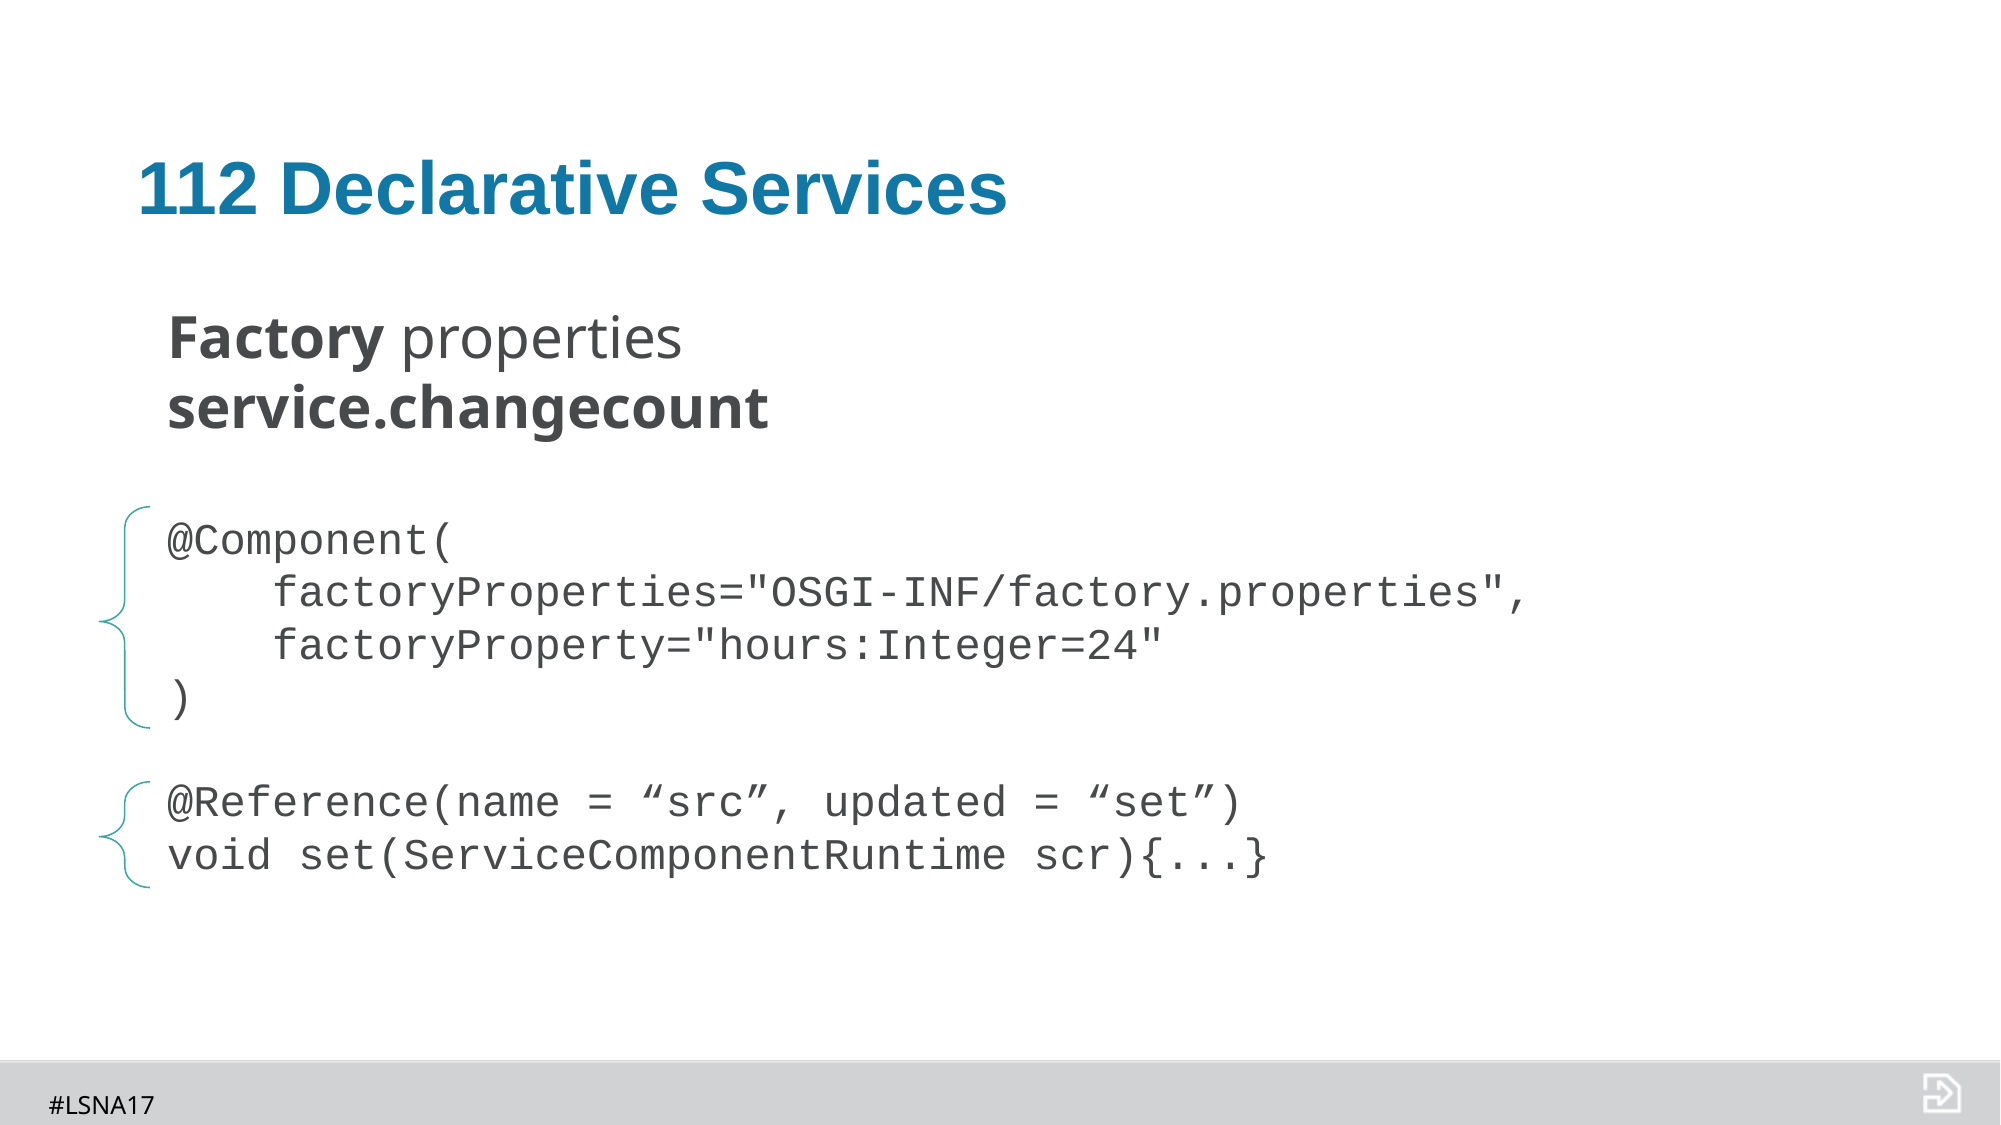

112 Declarative Services
# Factory properties
service.changecount
@Component(
 factoryProperties="OSGI-INF/factory.properties",
 factoryProperty="hours:Integer=24"
)
@Reference(name = “src”, updated = “set”)
void set(ServiceComponentRuntime scr){...}